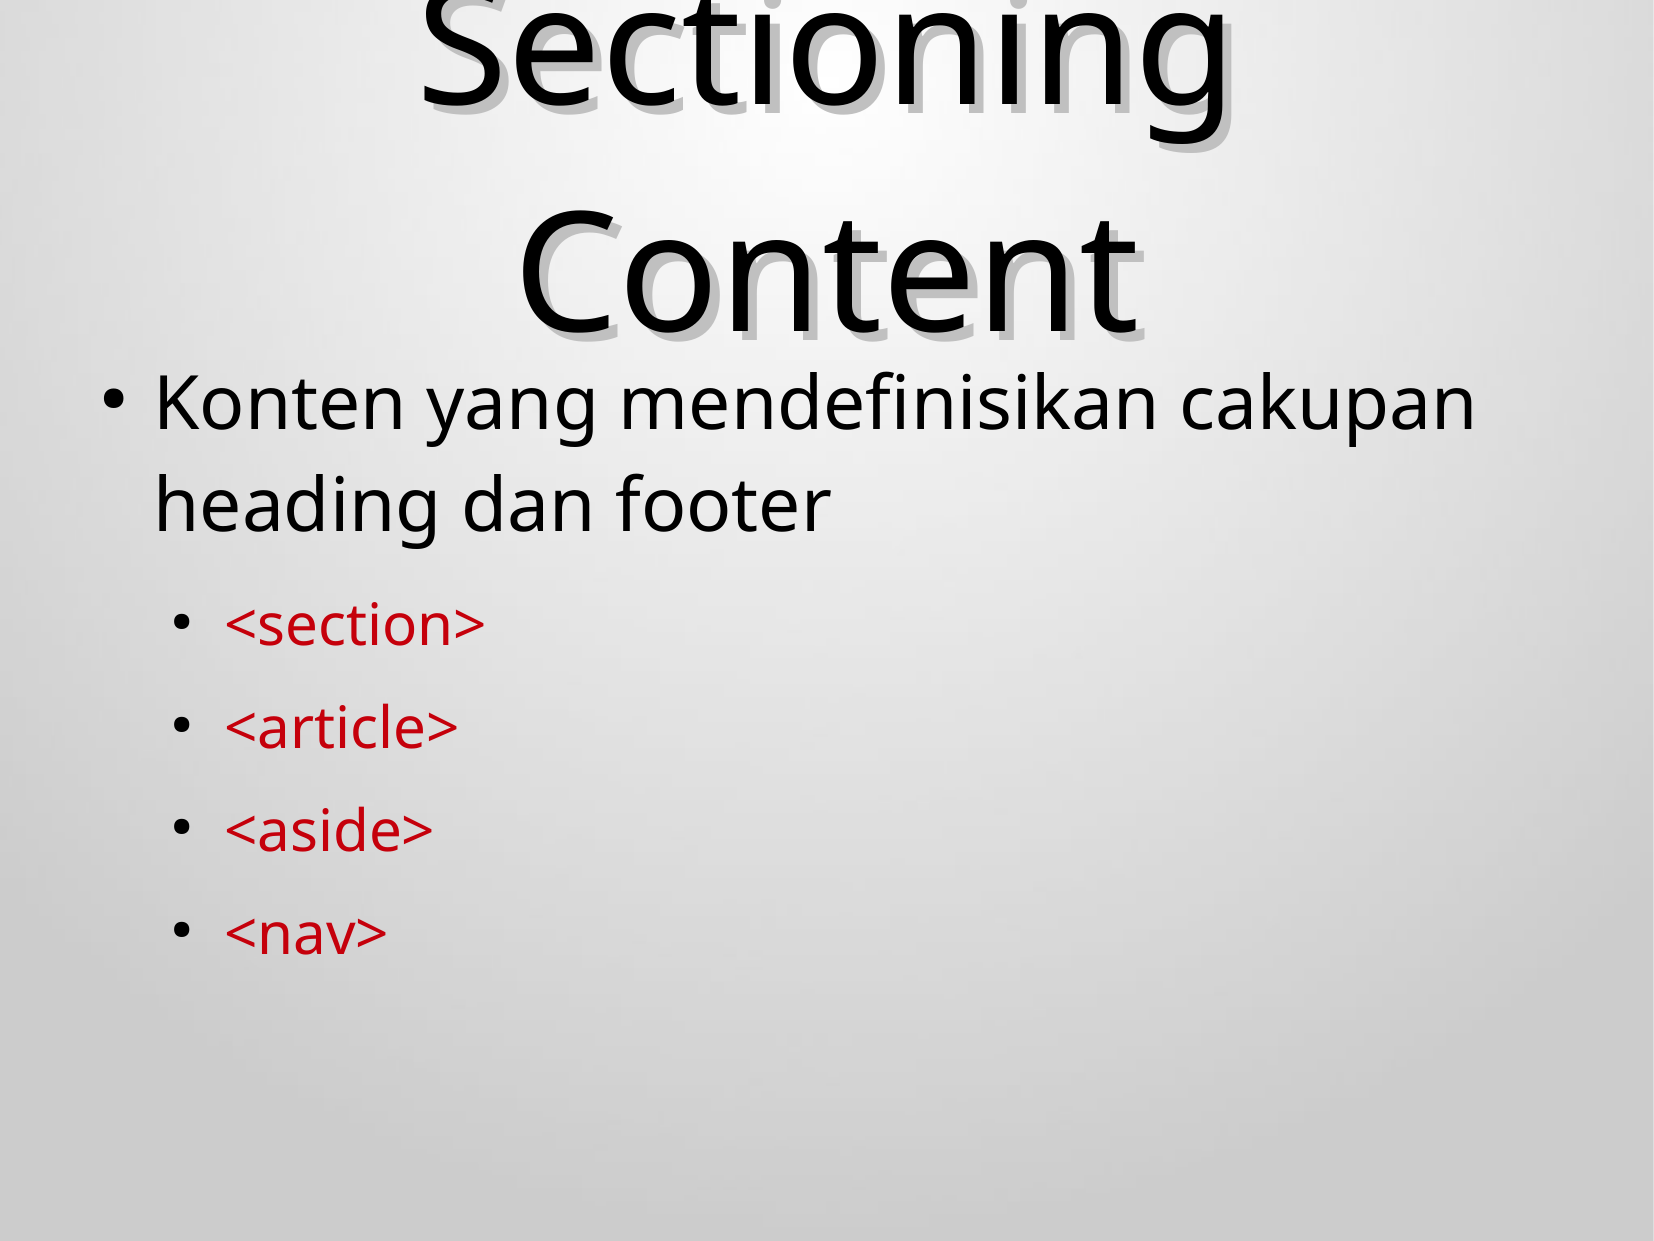

# Sectioning Content
Konten yang mendefinisikan cakupan heading dan footer
<section>
<article>
<aside>
<nav>